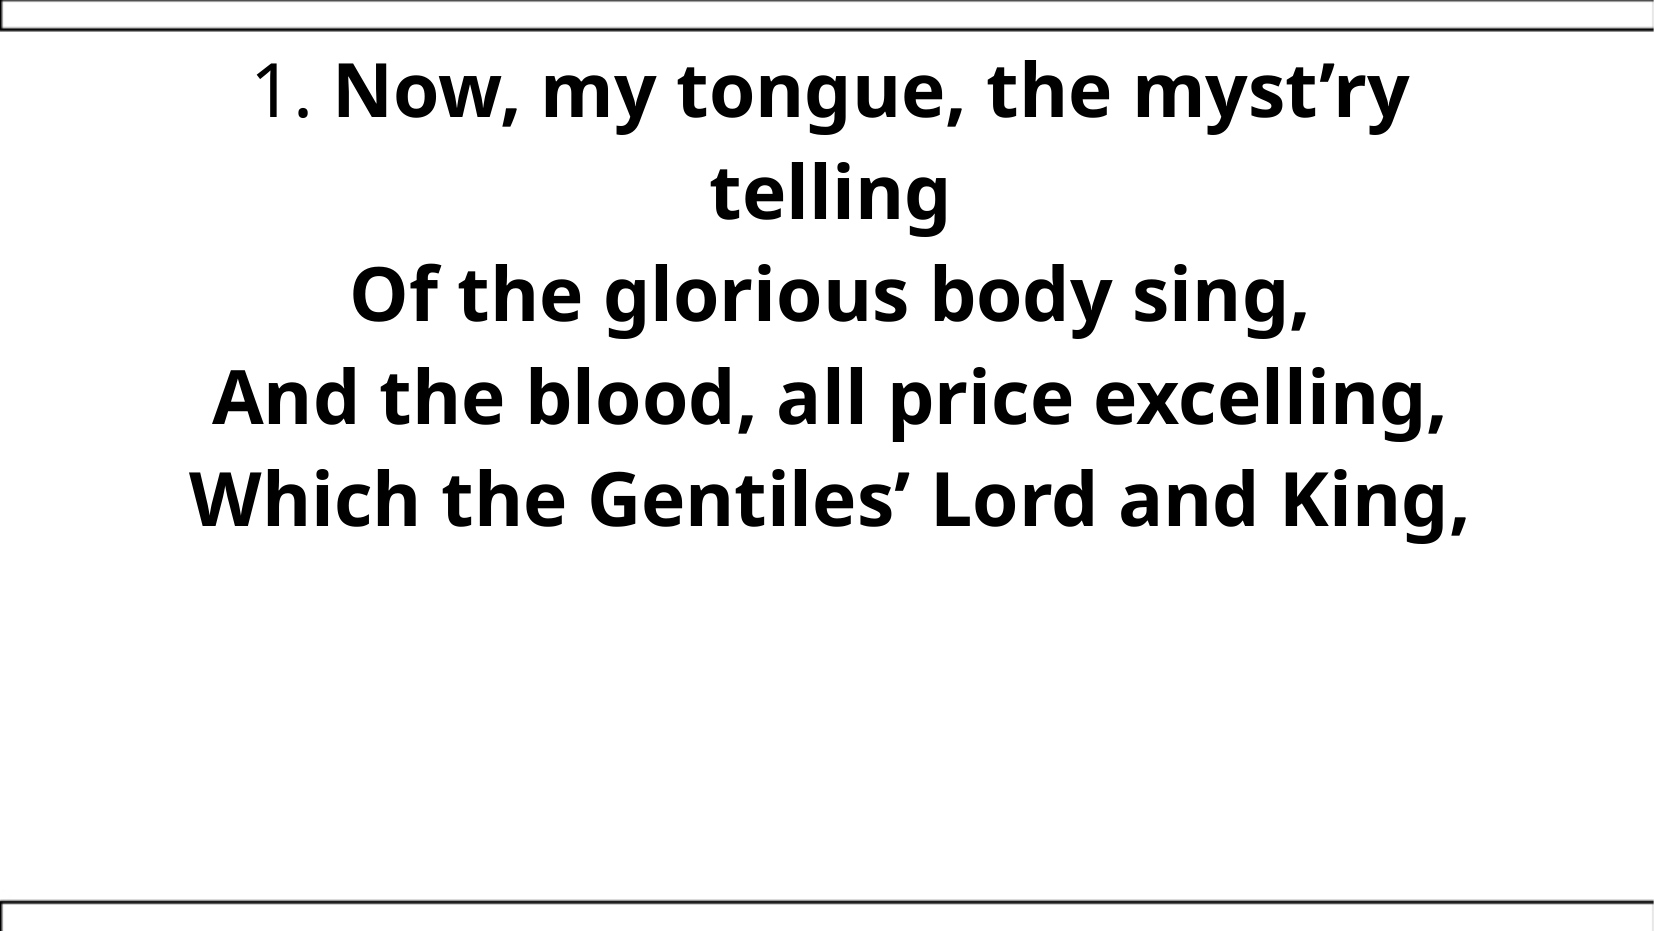

1. Now, my tongue, the myst’ry telling
Of the glorious body sing,
And the blood, all price excelling,
Which the Gentiles’ Lord and King,